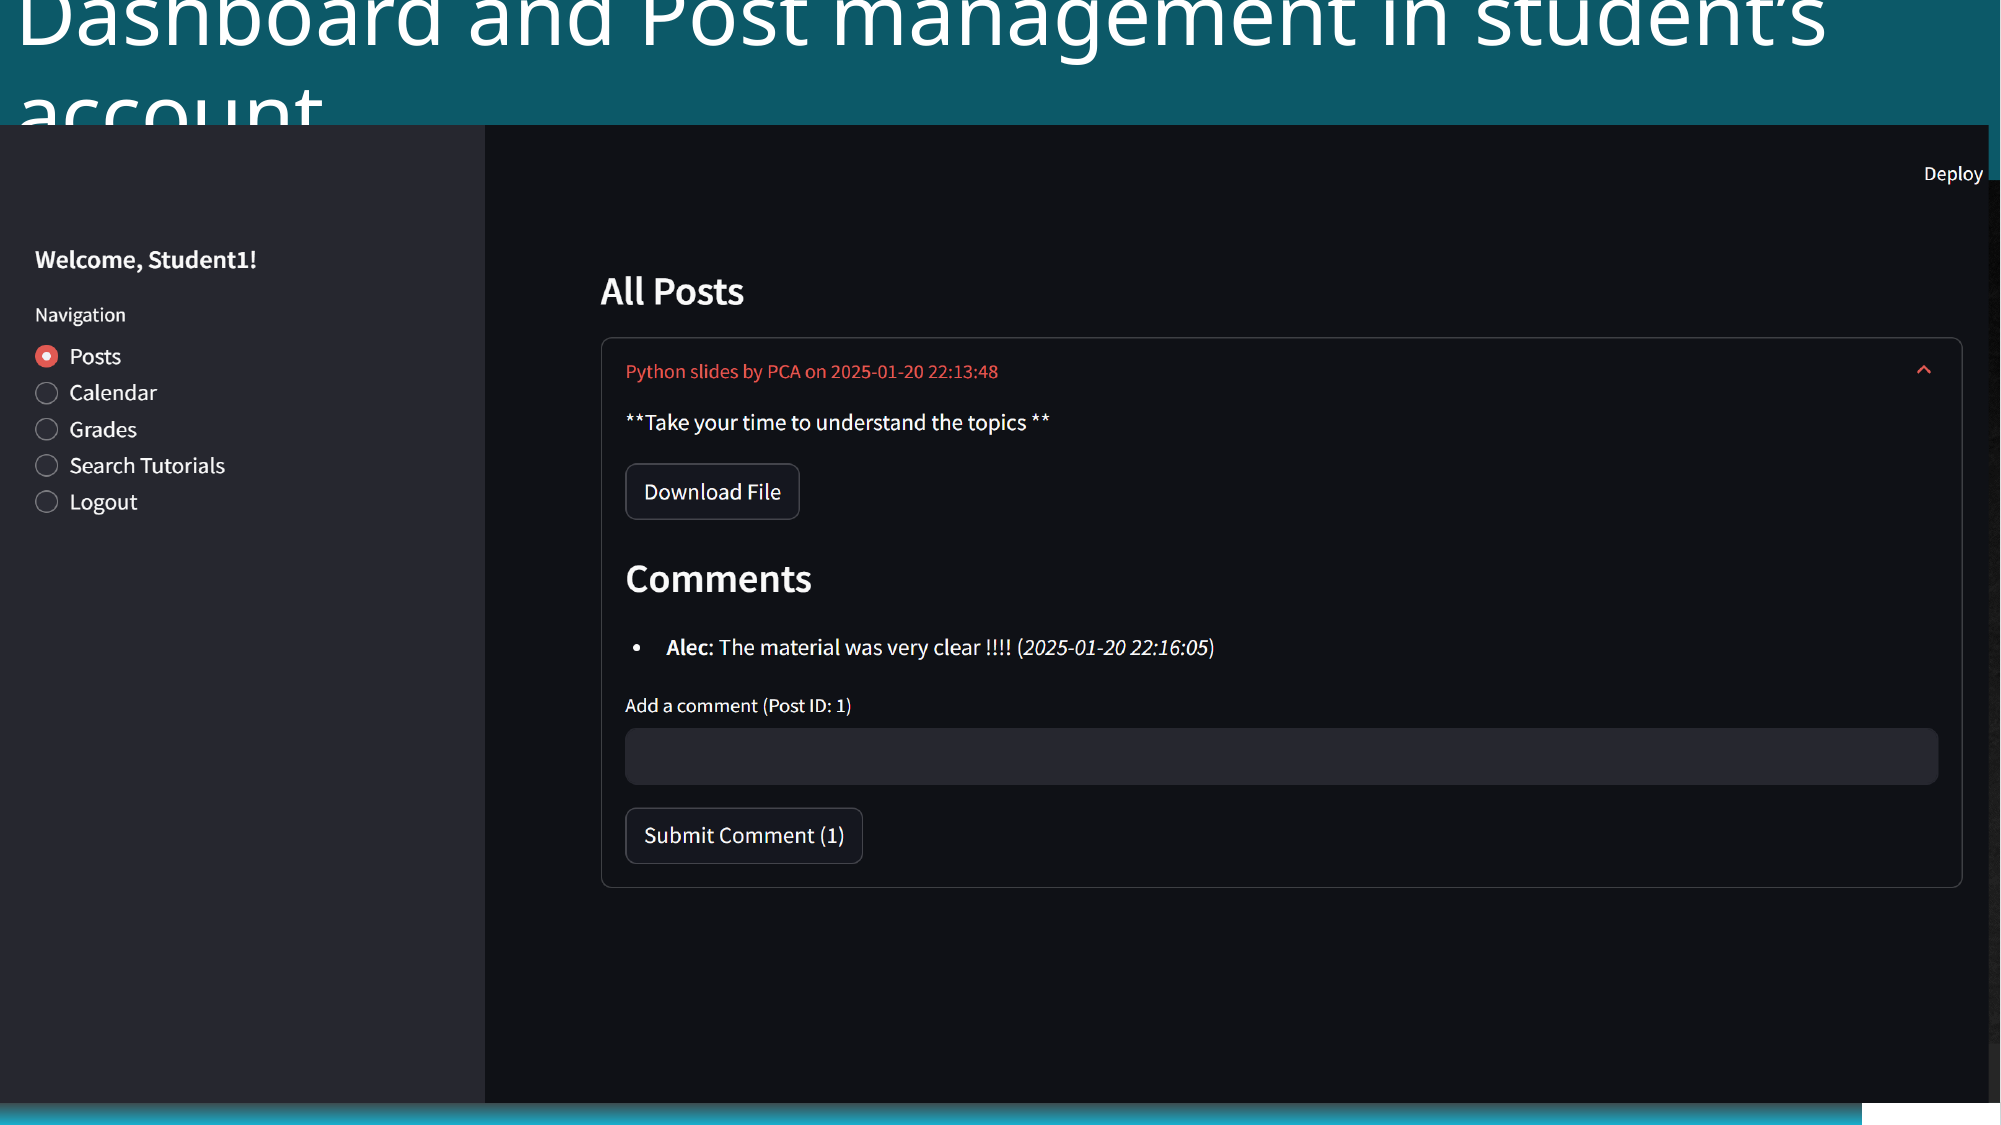

# Dashboard and Post management in student’s account
PAGE